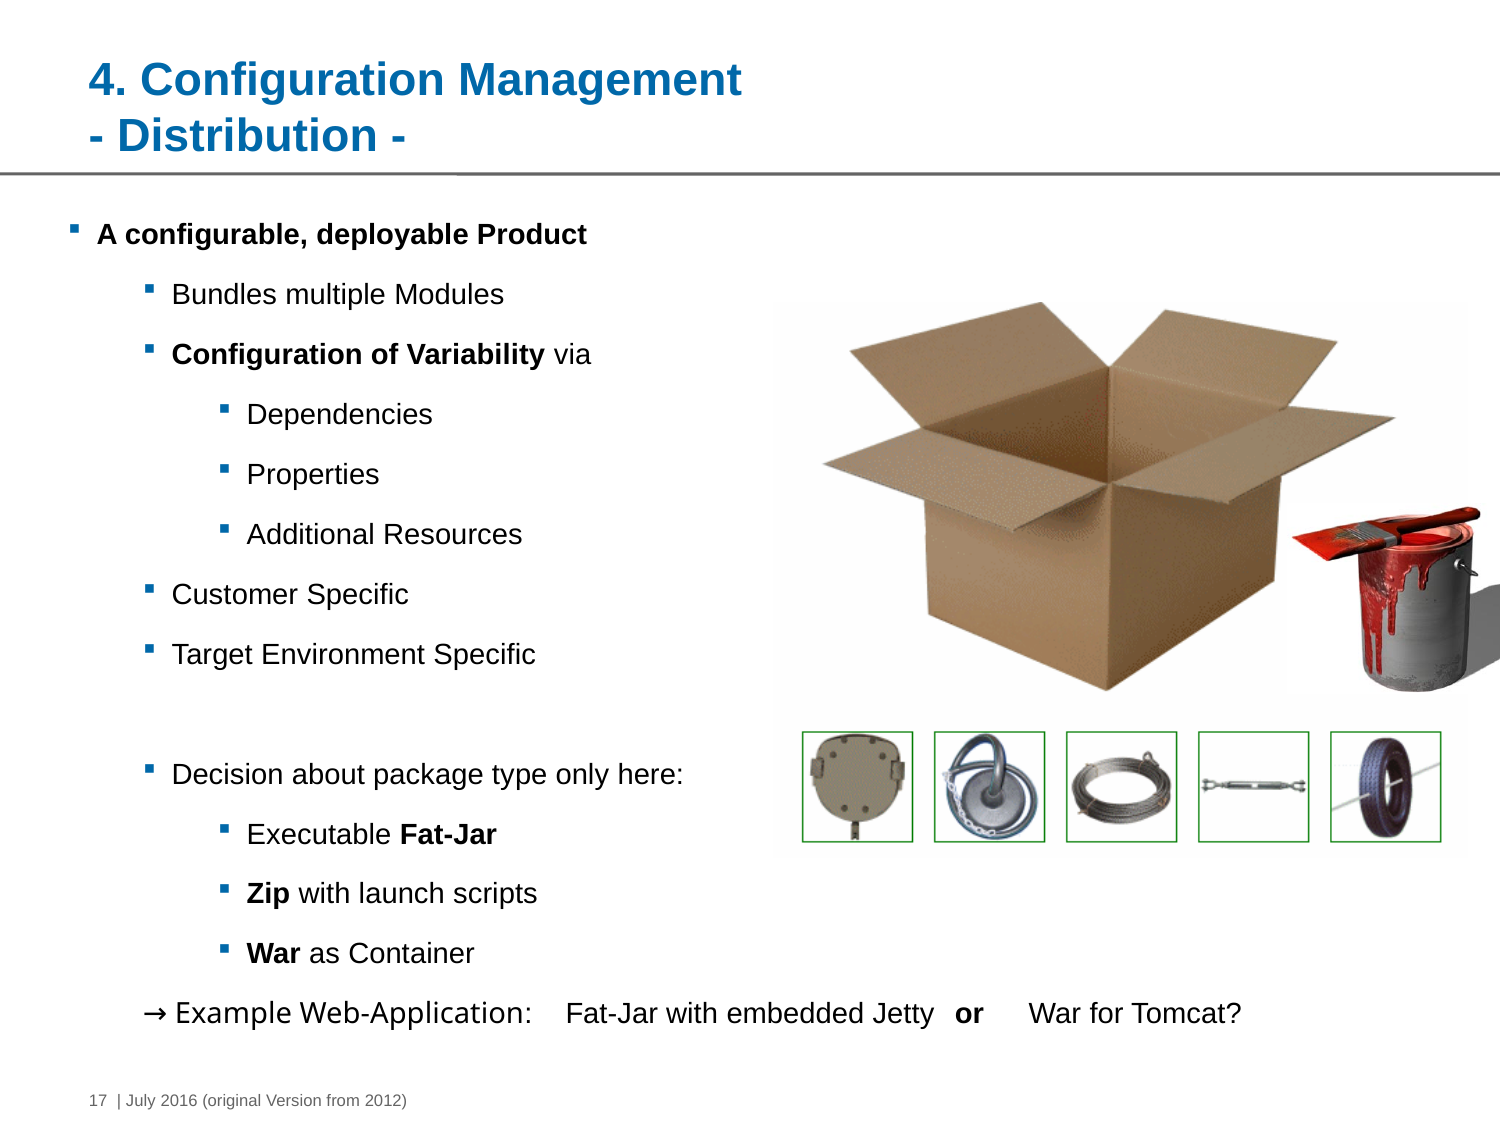

# 4. Configuration Management - Distribution -
A configurable, deployable Product
Bundles multiple Modules
Configuration of Variability via
Dependencies
Properties
Additional Resources
Customer Specific
Target Environment Specific
Decision about package type only here:
Executable Fat-Jar
Zip with launch scripts
War as Container
→ Example Web-Application: Fat-Jar with embedded Jetty 	or 	War for Tomcat?